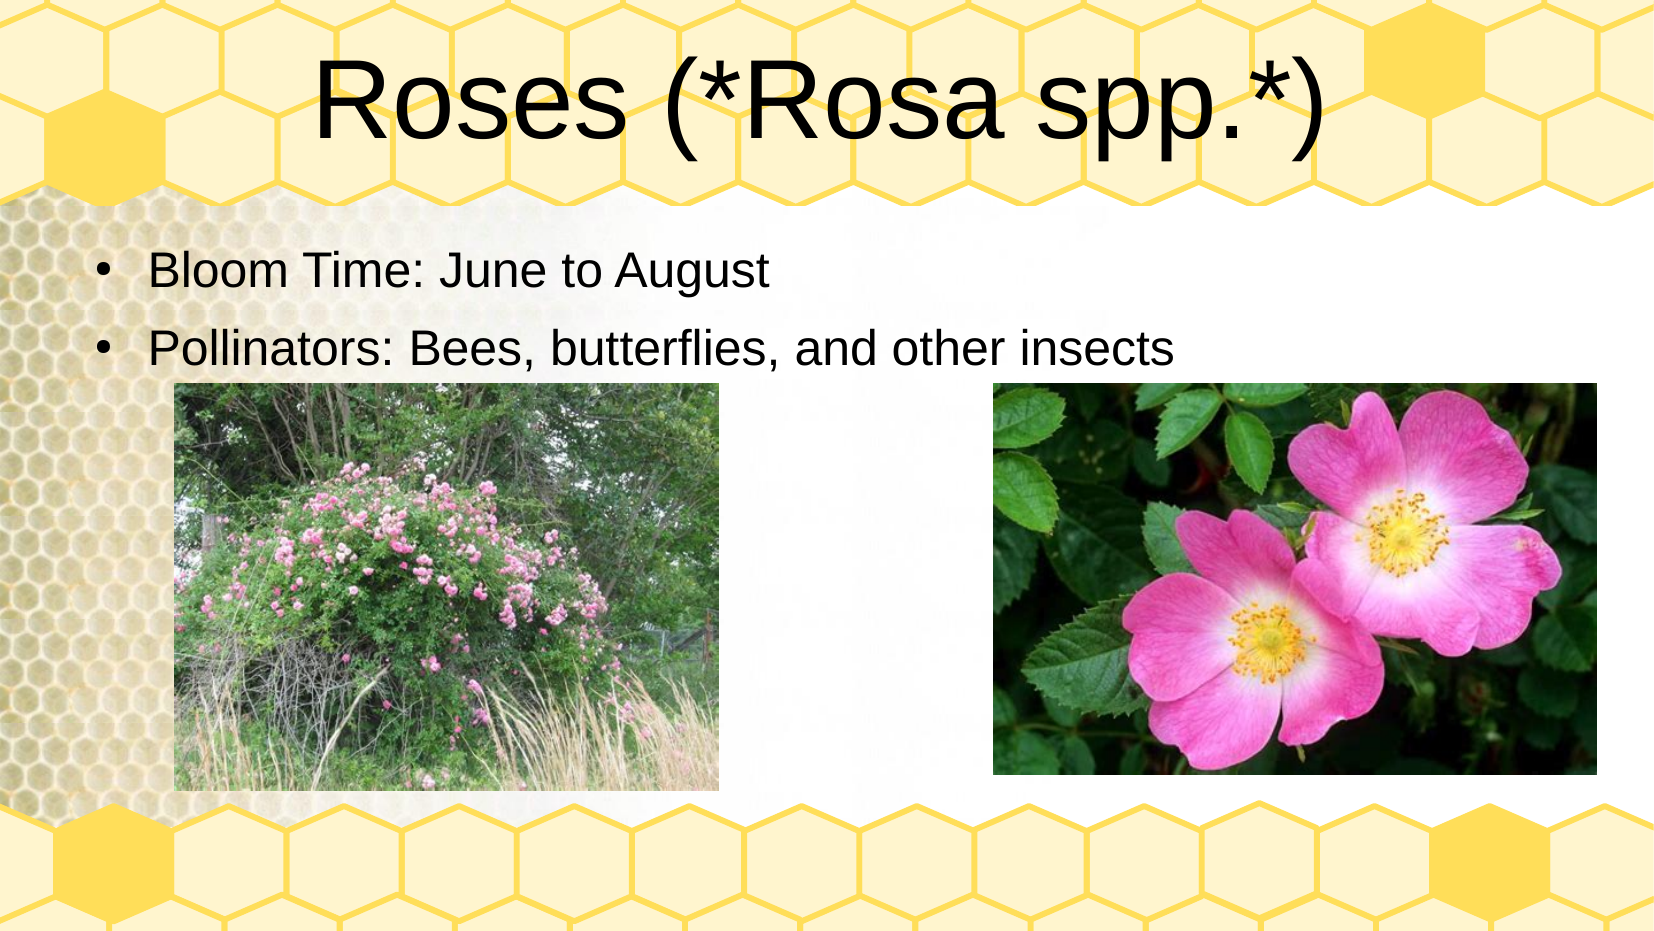

# Roses (*Rosa spp.*)
Bloom Time: June to August
Pollinators: Bees, butterflies, and other insects